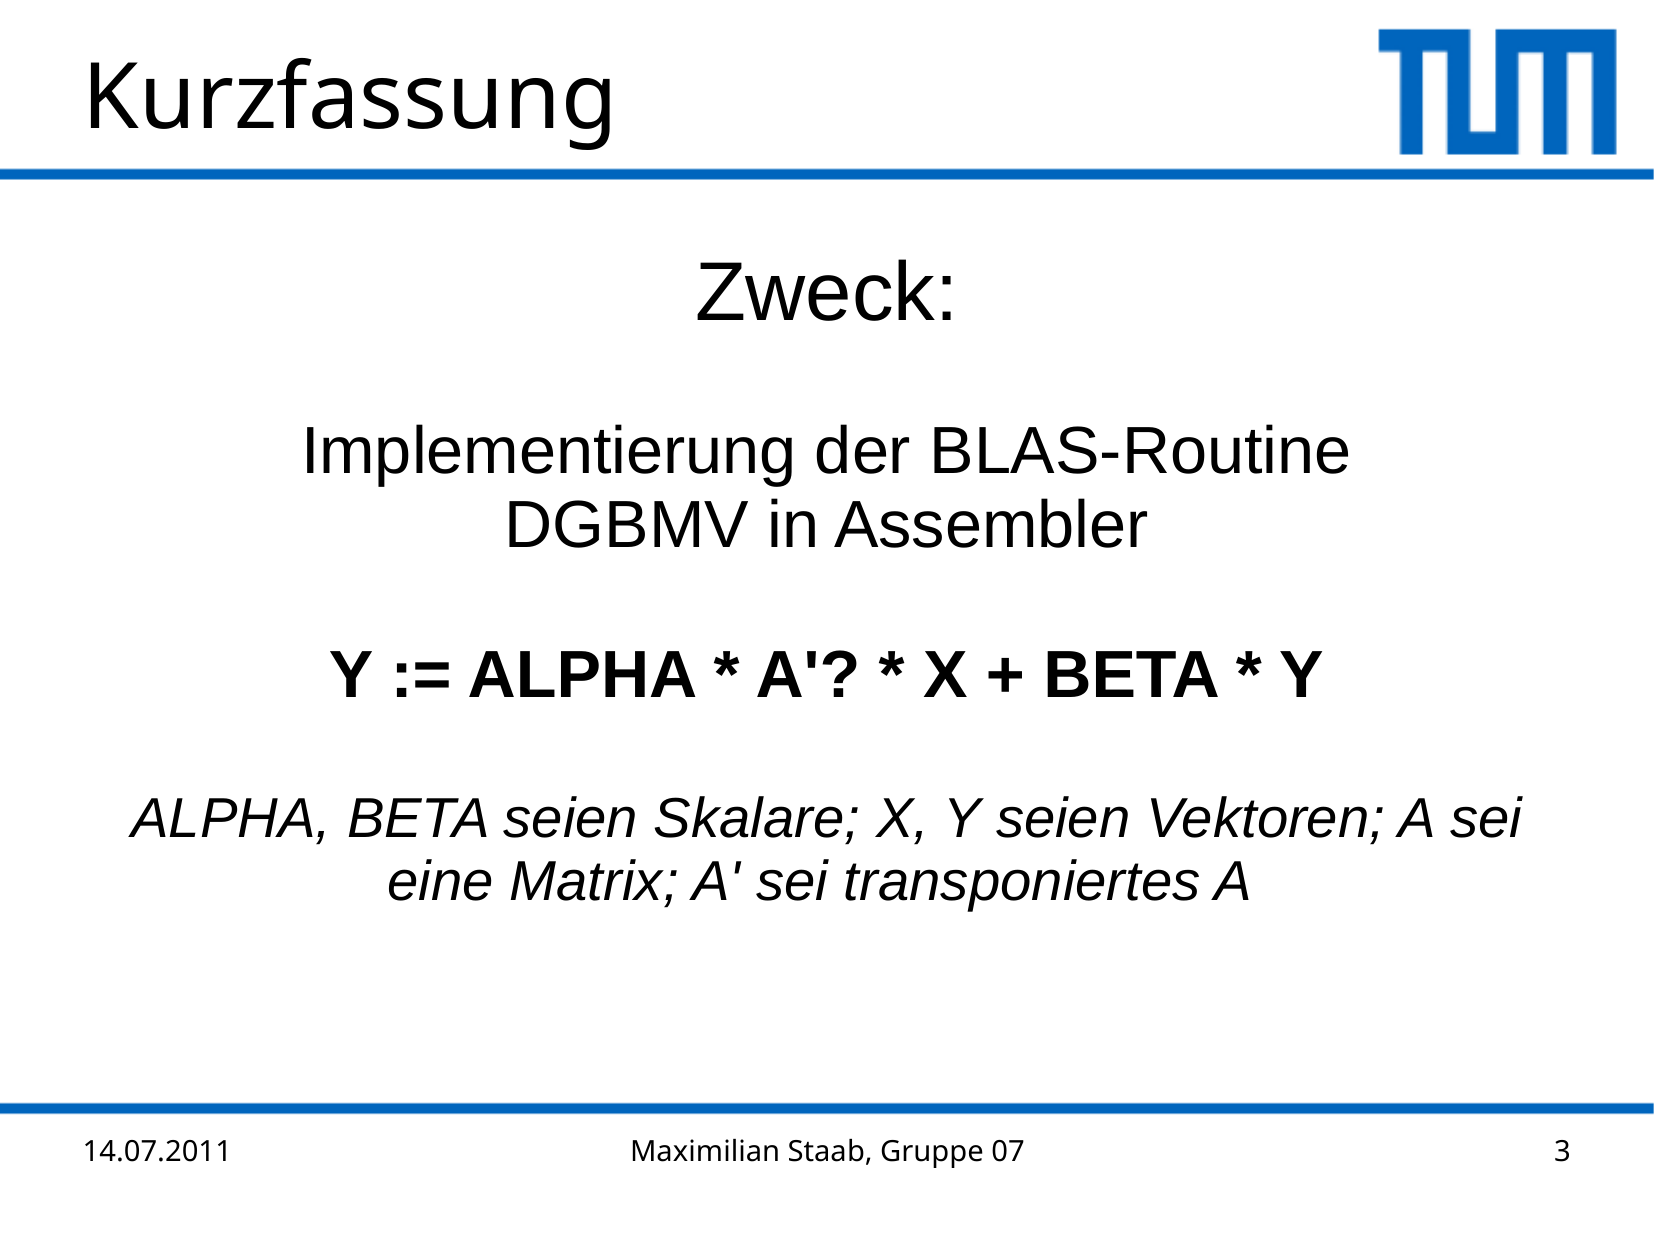

# Kurzfassung
Zweck:
Implementierung der BLAS-Routine
DGBMV in Assembler
Y := ALPHA * A'? * X + BETA * Y
ALPHA, BETA seien Skalare; X, Y seien Vektoren; A sei eine Matrix; A' sei transponiertes A
14.07.2011
Maximilian Staab, Gruppe 07
3